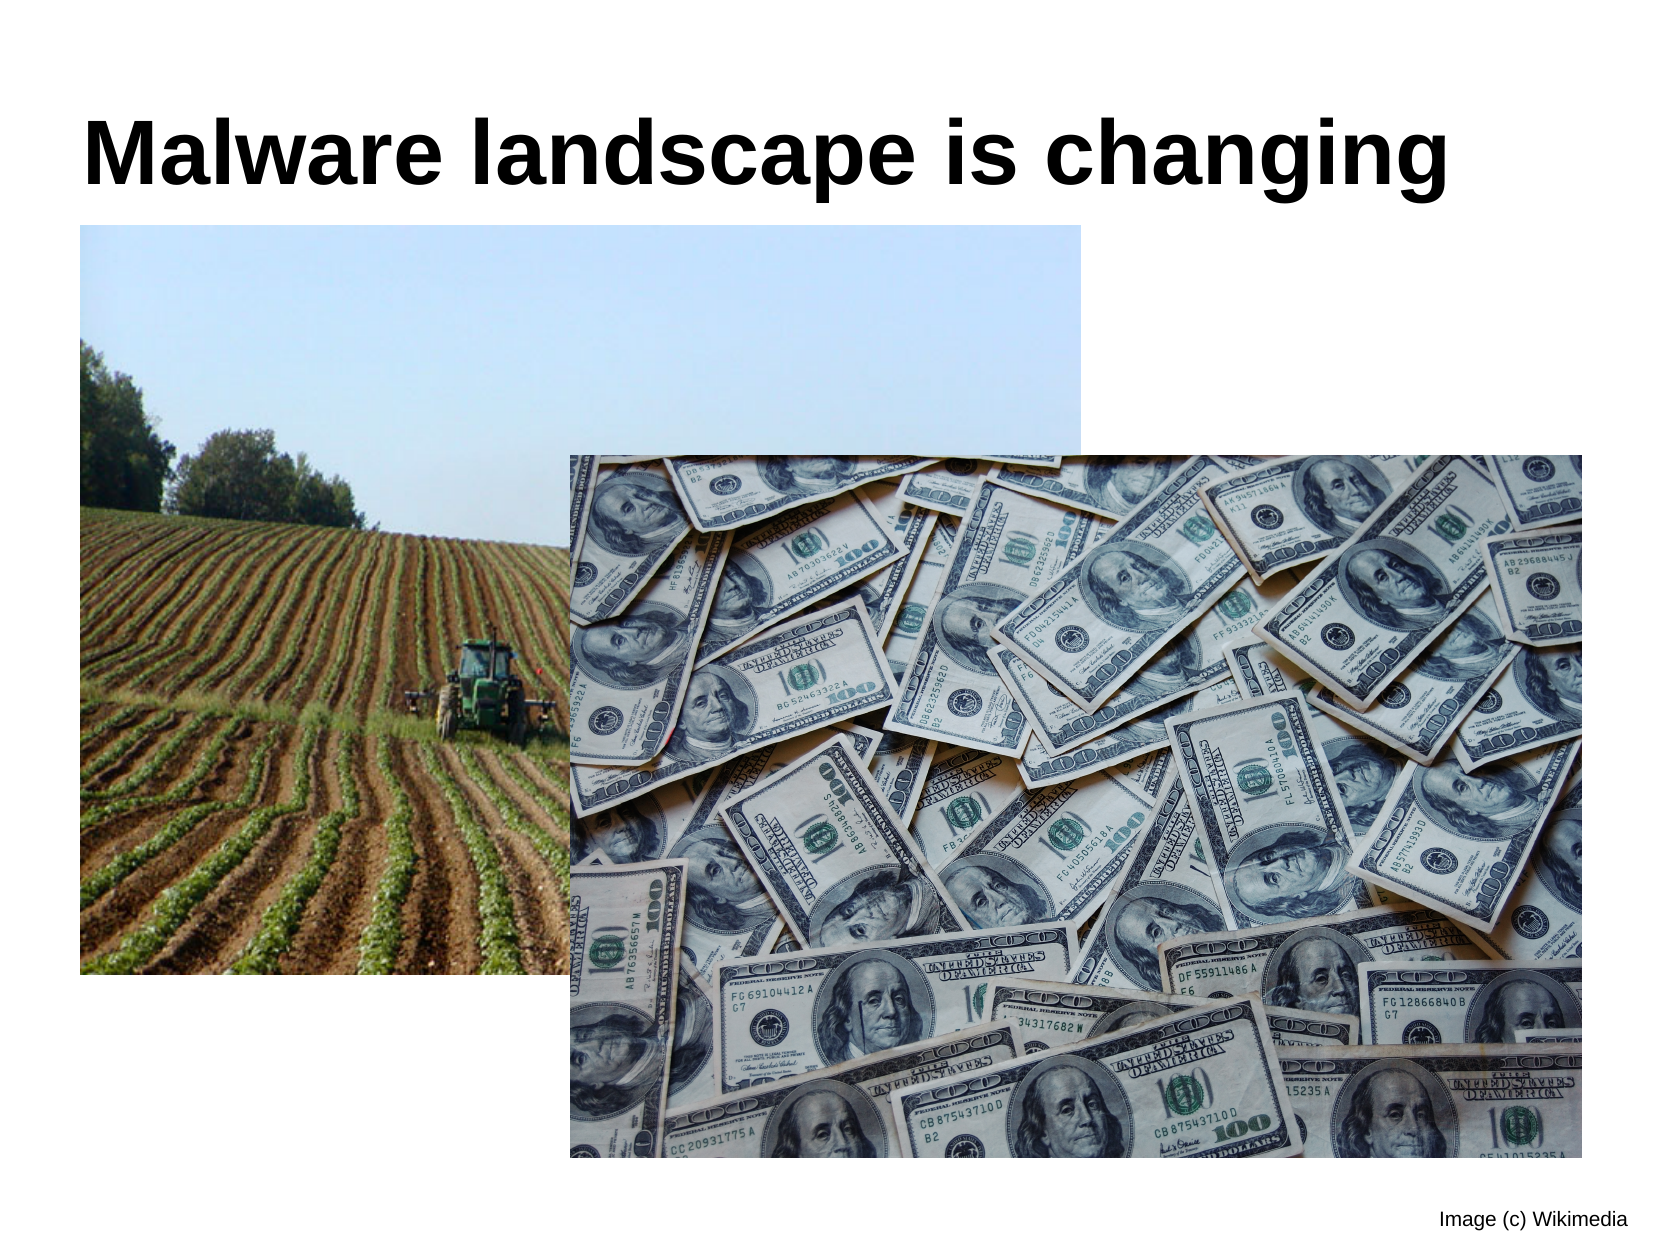

# Malware landscape is changing
Image (c) Wikimedia